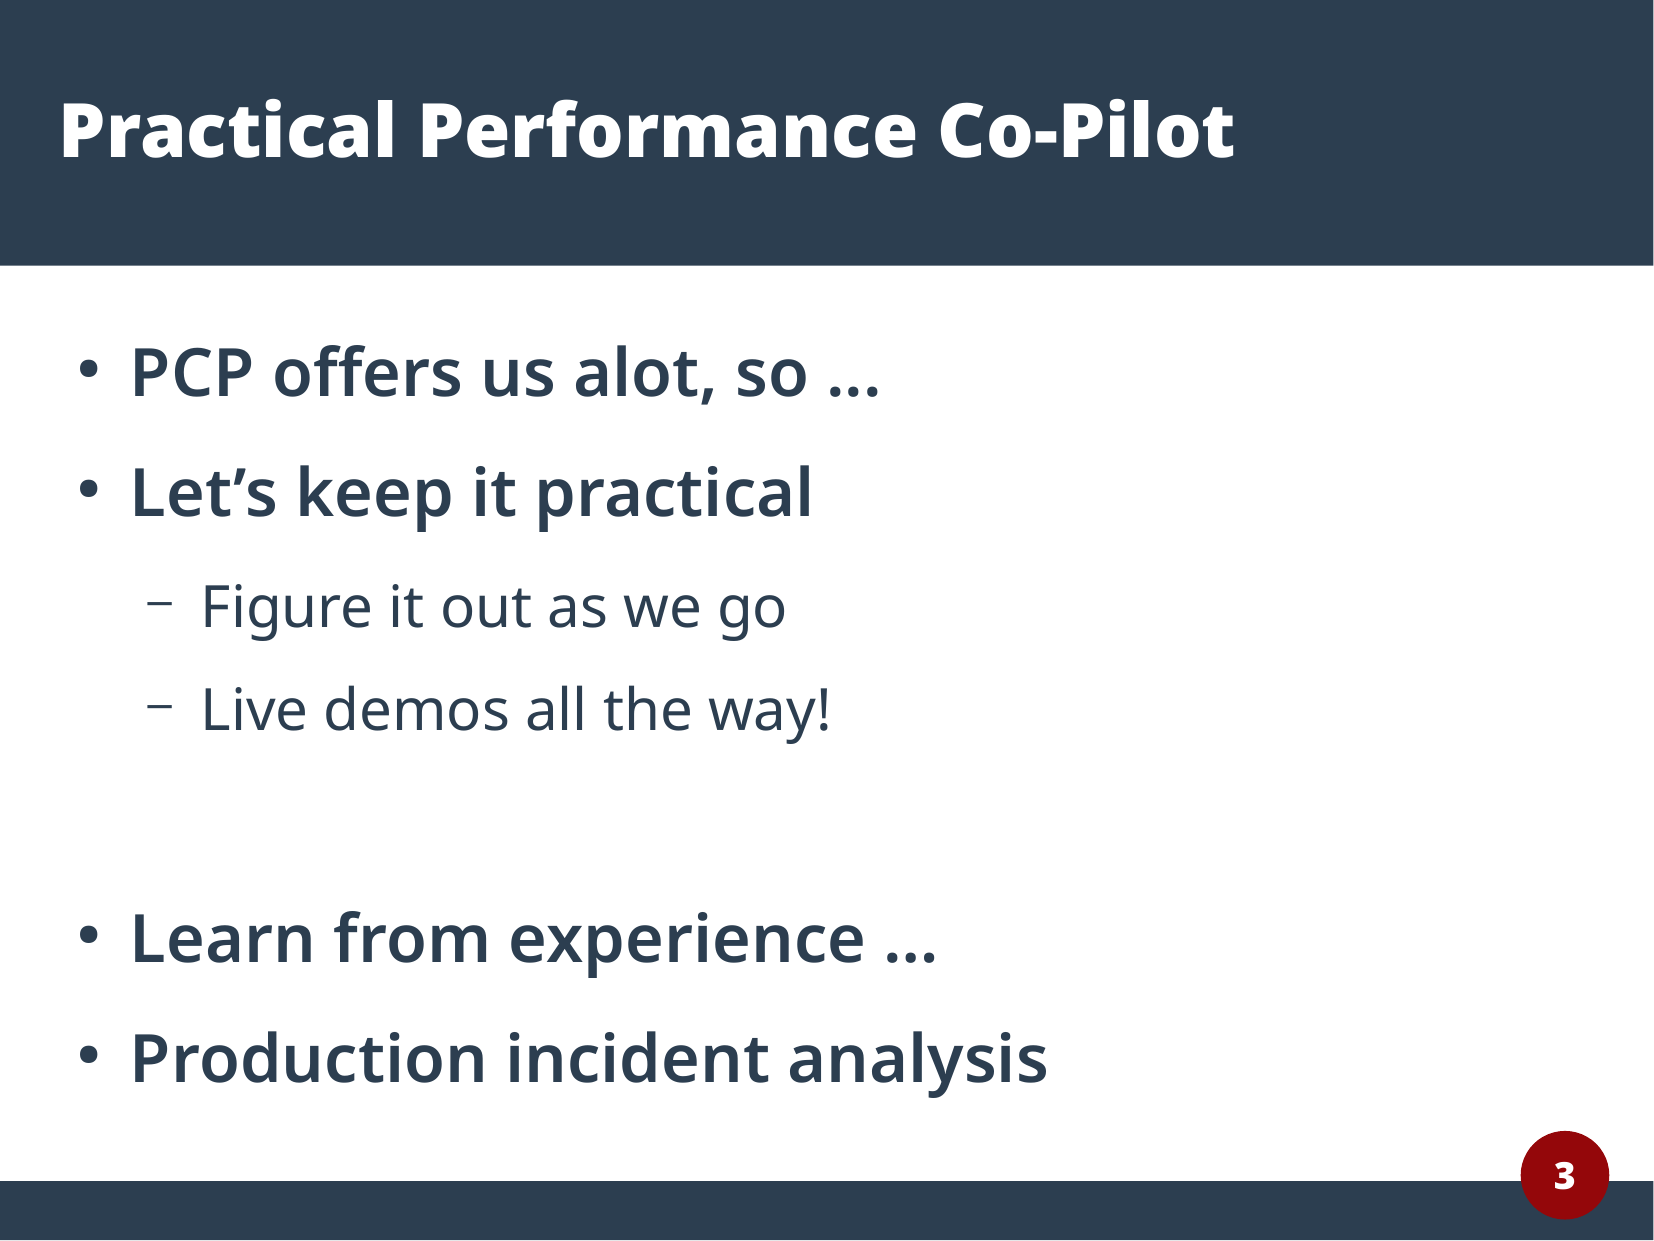

# Practical Performance Co-Pilot
PCP offers us alot, so ...
Let’s keep it practical
Figure it out as we go
Live demos all the way!
Learn from experience …
Production incident analysis
3